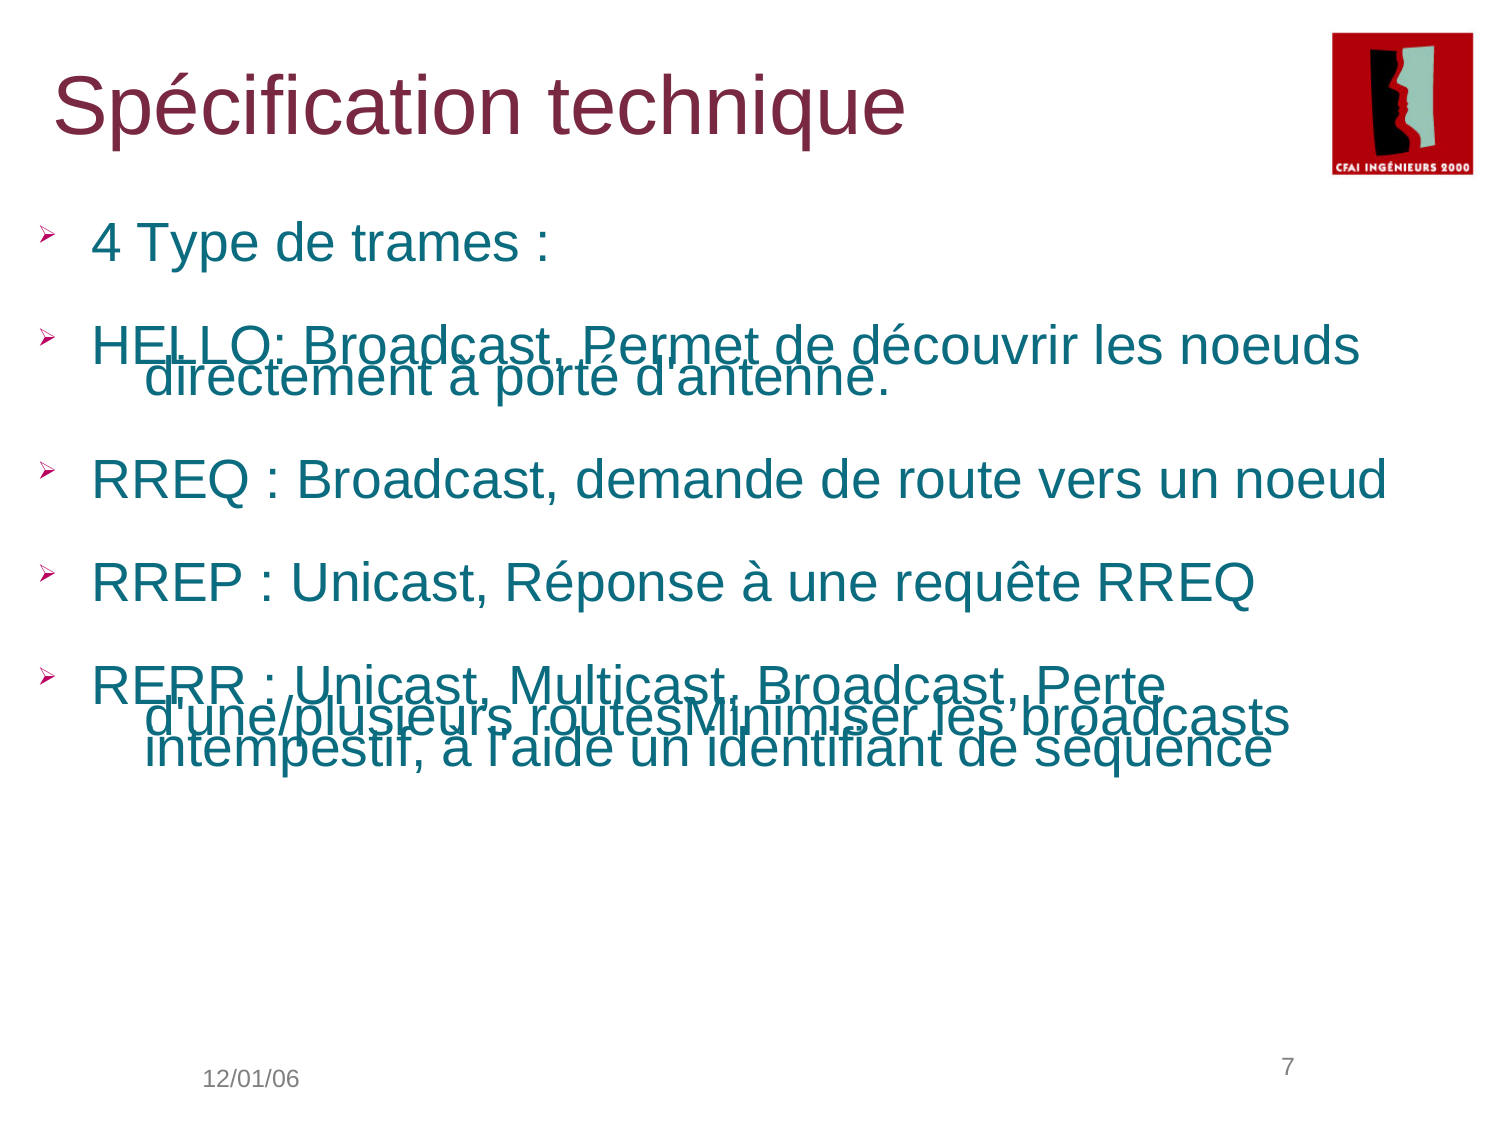

# Spécification technique
4 Type de trames :
HELLO: Broadcast, Permet de découvrir les noeuds directement à porté d'antenne.
RREQ : Broadcast, demande de route vers un noeud
RREP : Unicast, Réponse à une requête RREQ
RERR : Unicast, Multicast, Broadcast, Perte d'une/plusieurs routesMinimiser les broadcasts intempestif, à l'aide un identifiant de séquence
7